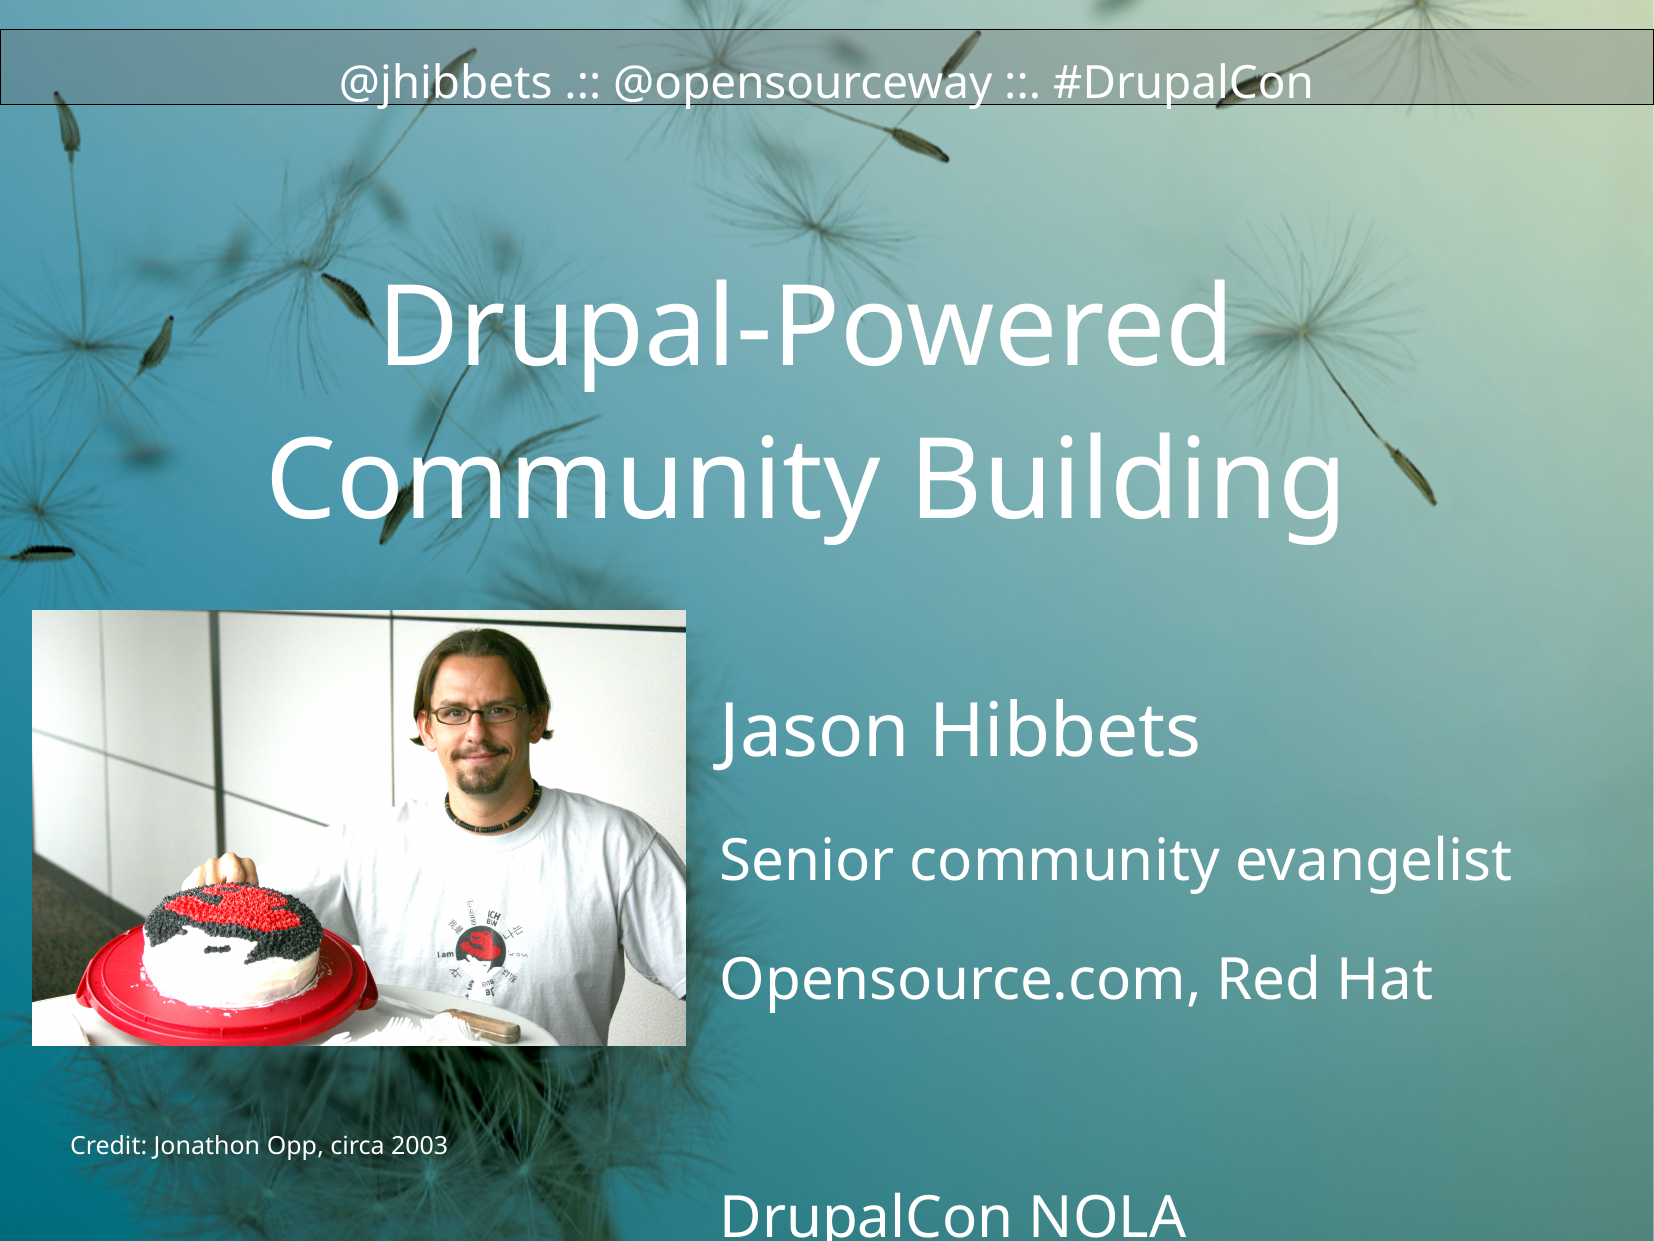

Drupal-Powered Community Building
Jason Hibbets
Senior community evangelist
Opensource.com, Red Hat
DrupalCon NOLA
May 12, 2016
Credit: Jonathon Opp, circa 2003